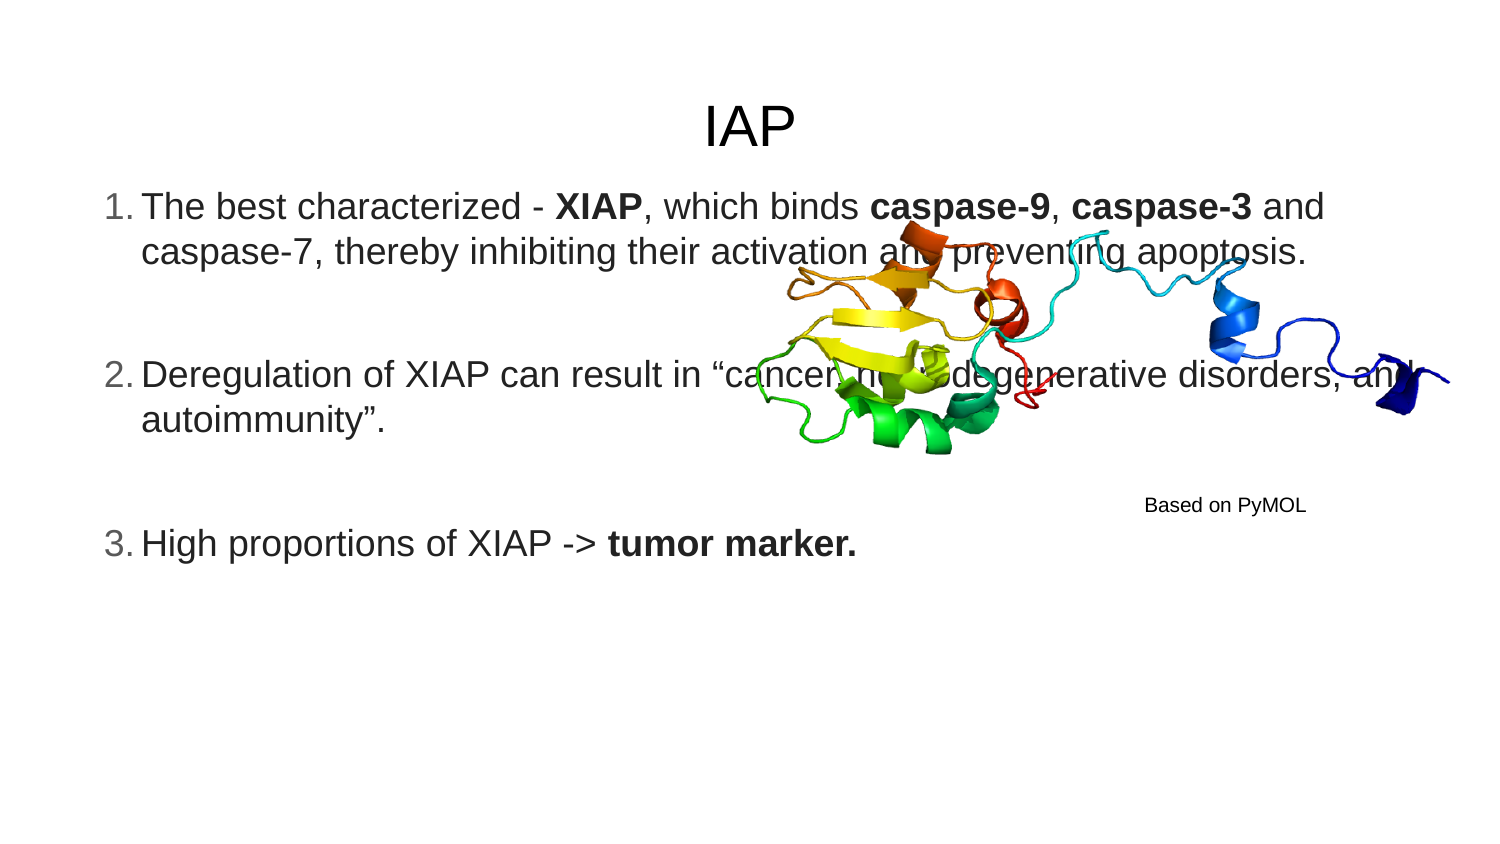

# IAP
The best characterized - XIAP, which binds caspase-9, caspase-3 and caspase-7, thereby inhibiting their activation and preventing apoptosis.
Deregulation of XIAP can result in “cancer, neurodegenerative disorders, and autoimmunity”.
High proportions of XIAP -> tumor marker.
Based on PyMOL